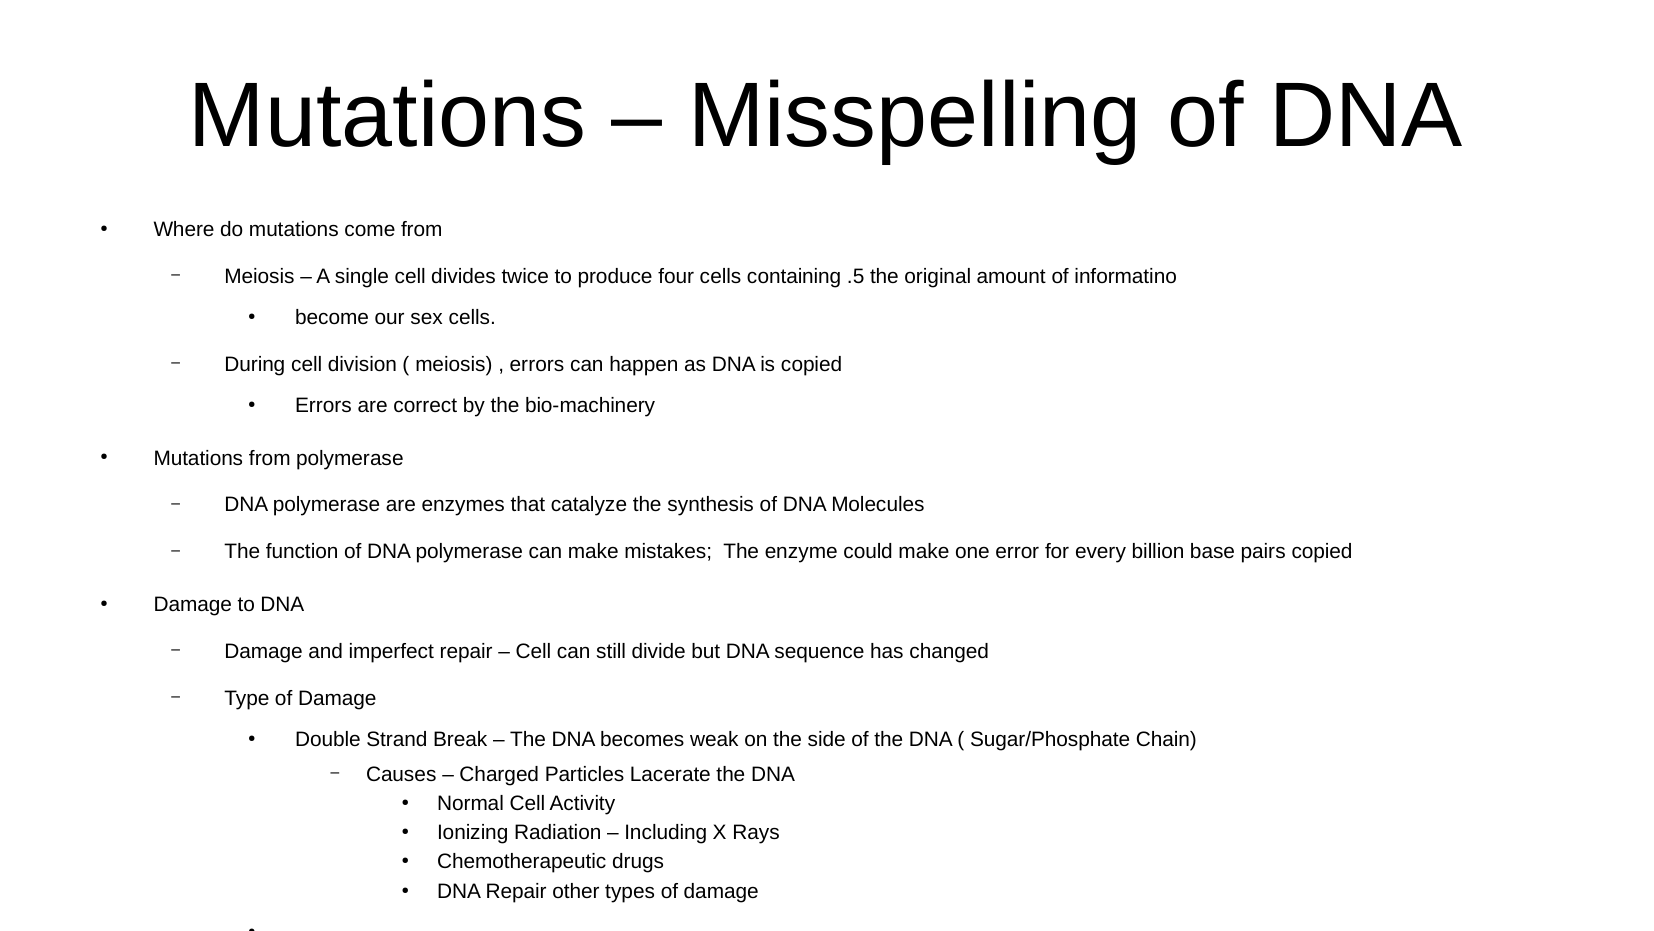

# Mutations – Misspelling of DNA
Where do mutations come from
Meiosis – A single cell divides twice to produce four cells containing .5 the original amount of informatino
become our sex cells.
During cell division ( meiosis) , errors can happen as DNA is copied
Errors are correct by the bio-machinery
Mutations from polymerase
DNA polymerase are enzymes that catalyze the synthesis of DNA Molecules
The function of DNA polymerase can make mistakes; The enzyme could make one error for every billion base pairs copied
Damage to DNA
Damage and imperfect repair – Cell can still divide but DNA sequence has changed
Type of Damage
Double Strand Break – The DNA becomes weak on the side of the DNA ( Sugar/Phosphate Chain)
Causes – Charged Particles Lacerate the DNA
Normal Cell Activity
Ionizing Radiation – Including X Rays
Chemotherapeutic drugs
DNA Repair other types of damage